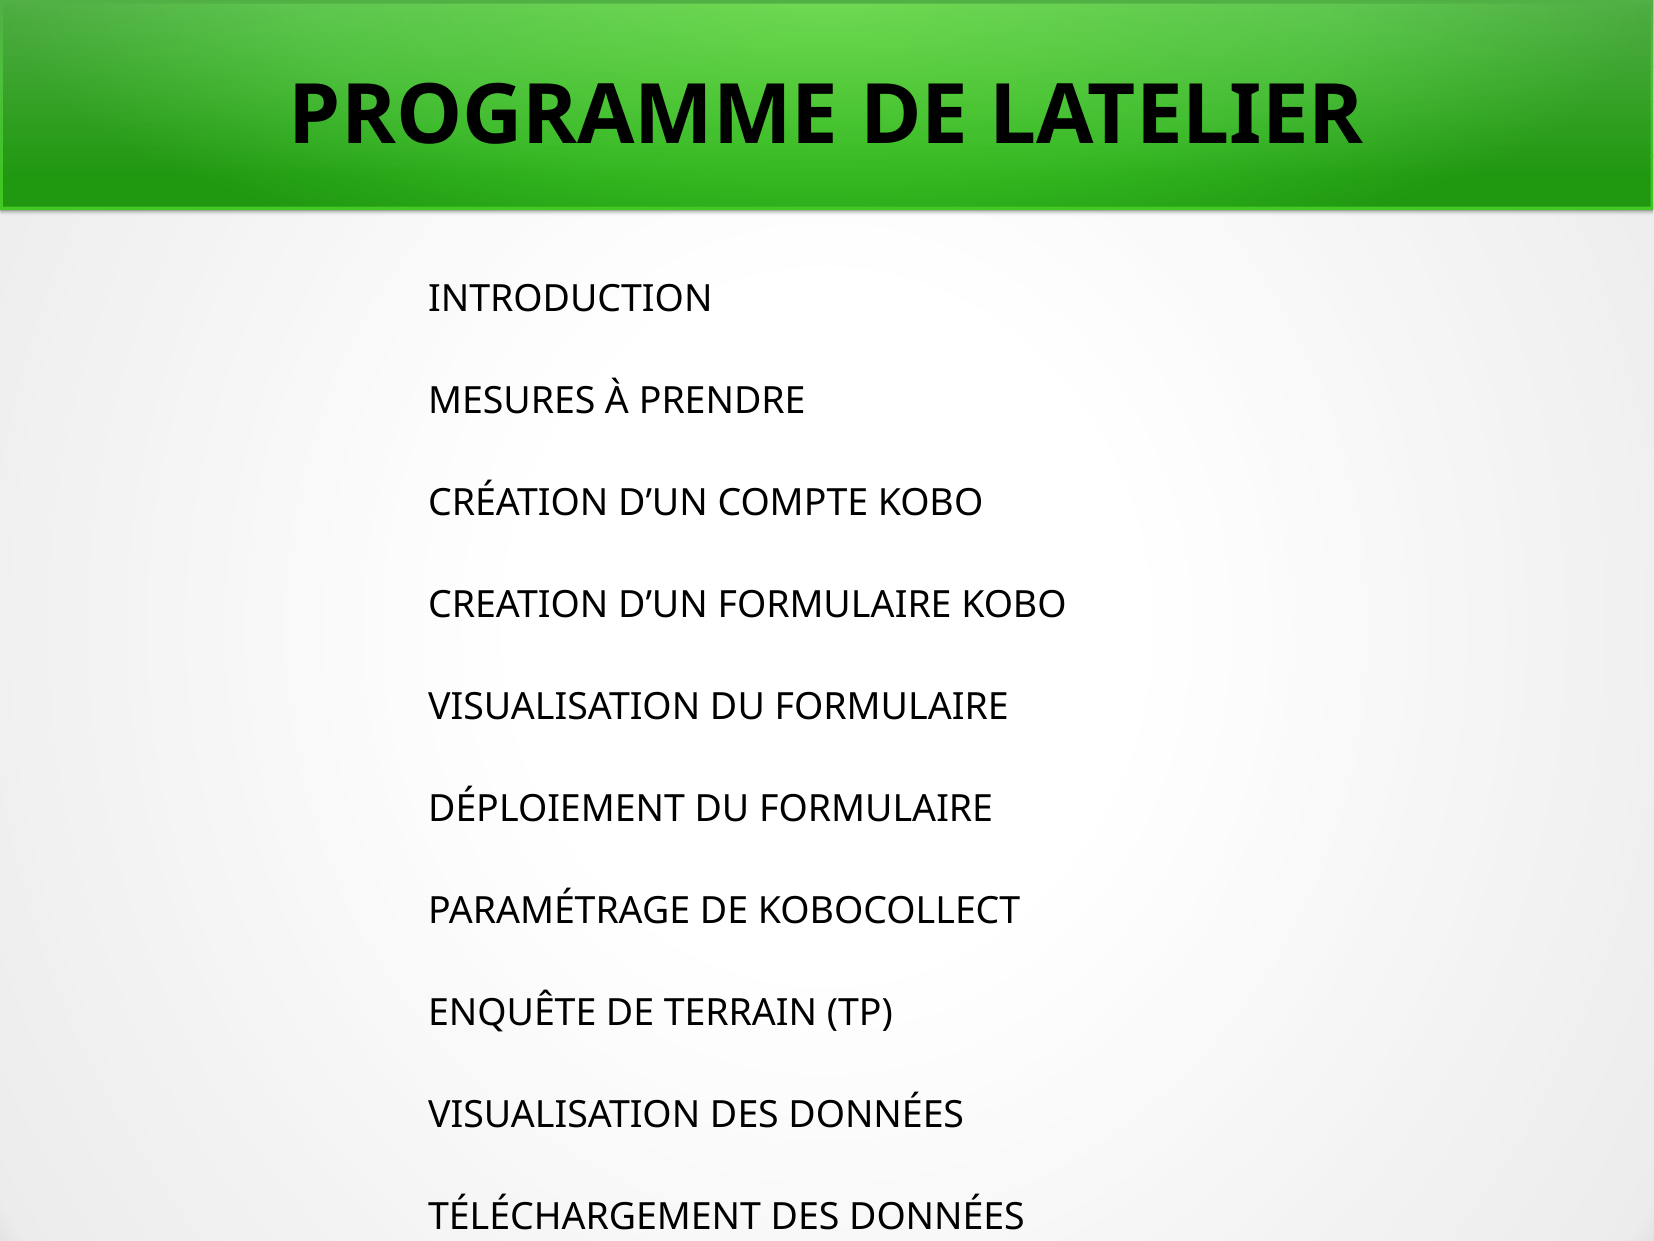

PROGRAMME DE LATELIER
INTRODUCTION
MESURES À PRENDRE
CRÉATION D’UN COMPTE KOBO
CREATION D’UN FORMULAIRE KOBO
VISUALISATION DU FORMULAIRE
DÉPLOIEMENT DU FORMULAIRE
PARAMÉTRAGE DE KOBOCOLLECT
ENQUÊTE DE TERRAIN (TP)
VISUALISATION DES DONNÉES
TÉLÉCHARGEMENT DES DONNÉES
QUESTIONS/RÉPONSES